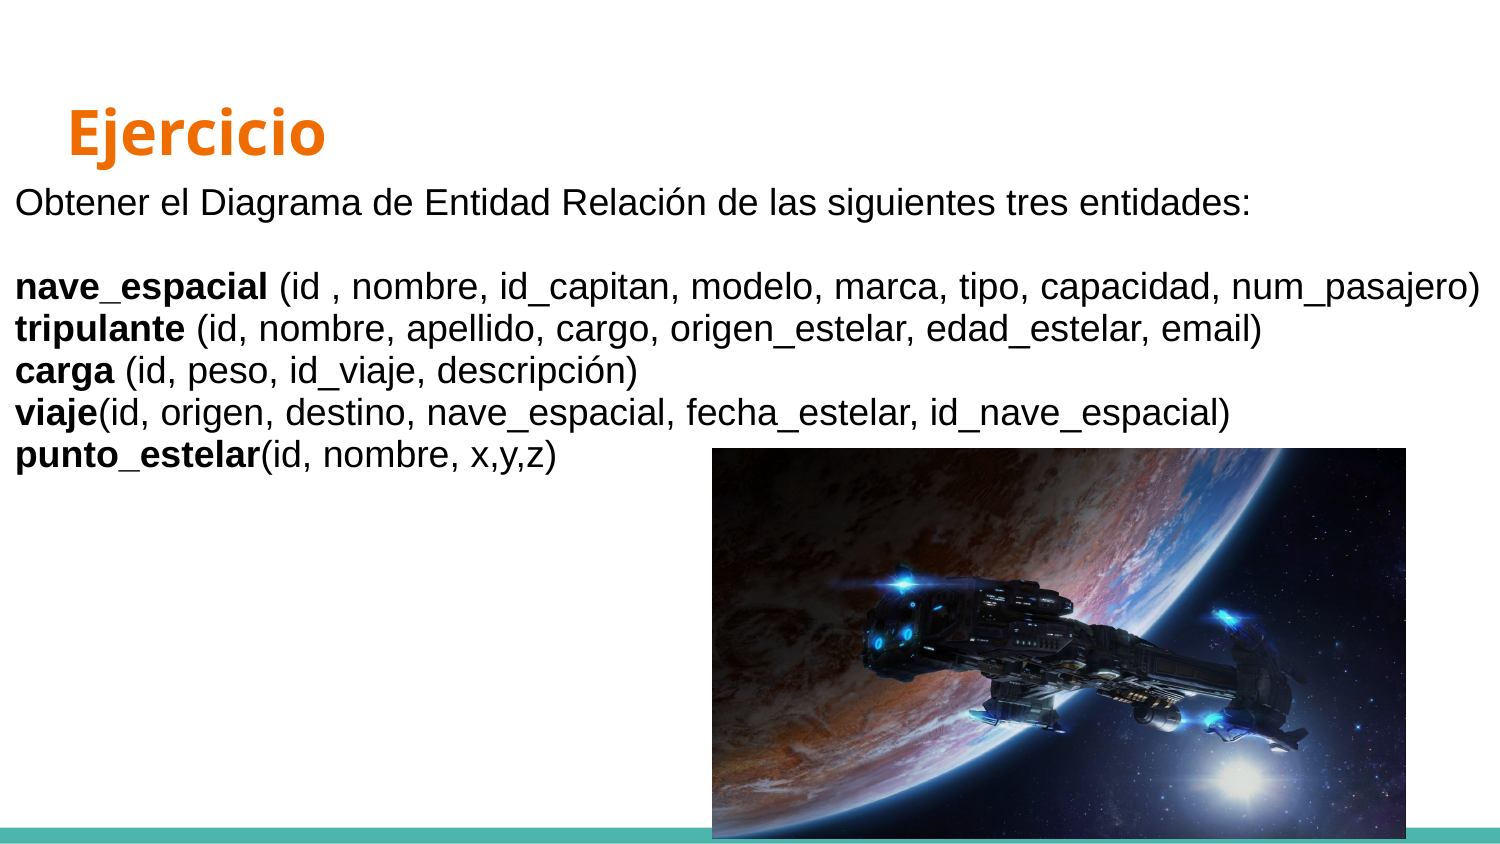

# Ejercicio
Obtener el Diagrama de Entidad Relación de las siguientes tres entidades:
nave_espacial (id , nombre, id_capitan, modelo, marca, tipo, capacidad, num_pasajero)
tripulante (id, nombre, apellido, cargo, origen_estelar, edad_estelar, email)
carga (id, peso, id_viaje, descripción)
viaje(id, origen, destino, nave_espacial, fecha_estelar, id_nave_espacial)
punto_estelar(id, nombre, x,y,z)